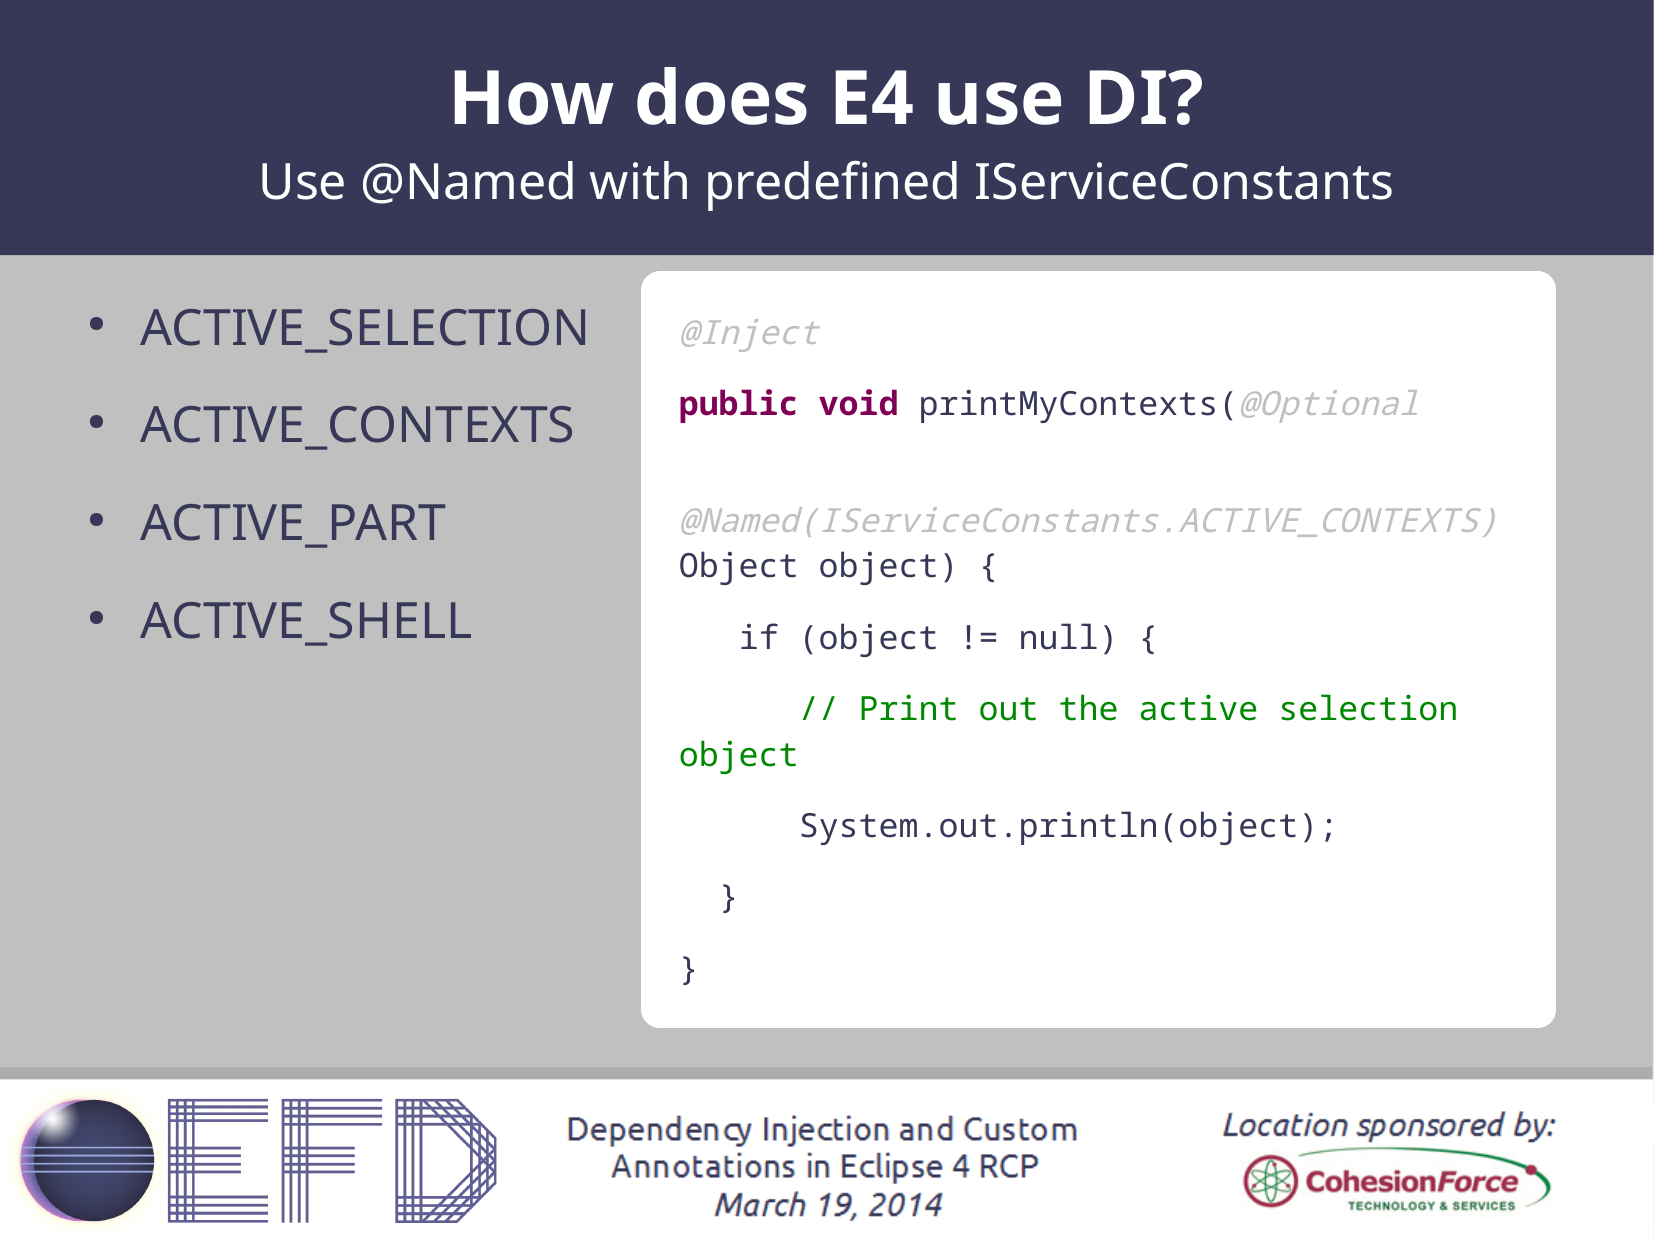

# How does E4 use DI? Use @Named with predefined IServiceConstants
@Inject
public void printMyContexts(@Optional
 @Named(IServiceConstants.ACTIVE_CONTEXTS) Object object) {
 if (object != null) {
 // Print out the active selection object
 System.out.println(object);
 }
}
ACTIVE_SELECTION
ACTIVE_CONTEXTS
ACTIVE_PART
ACTIVE_SHELL